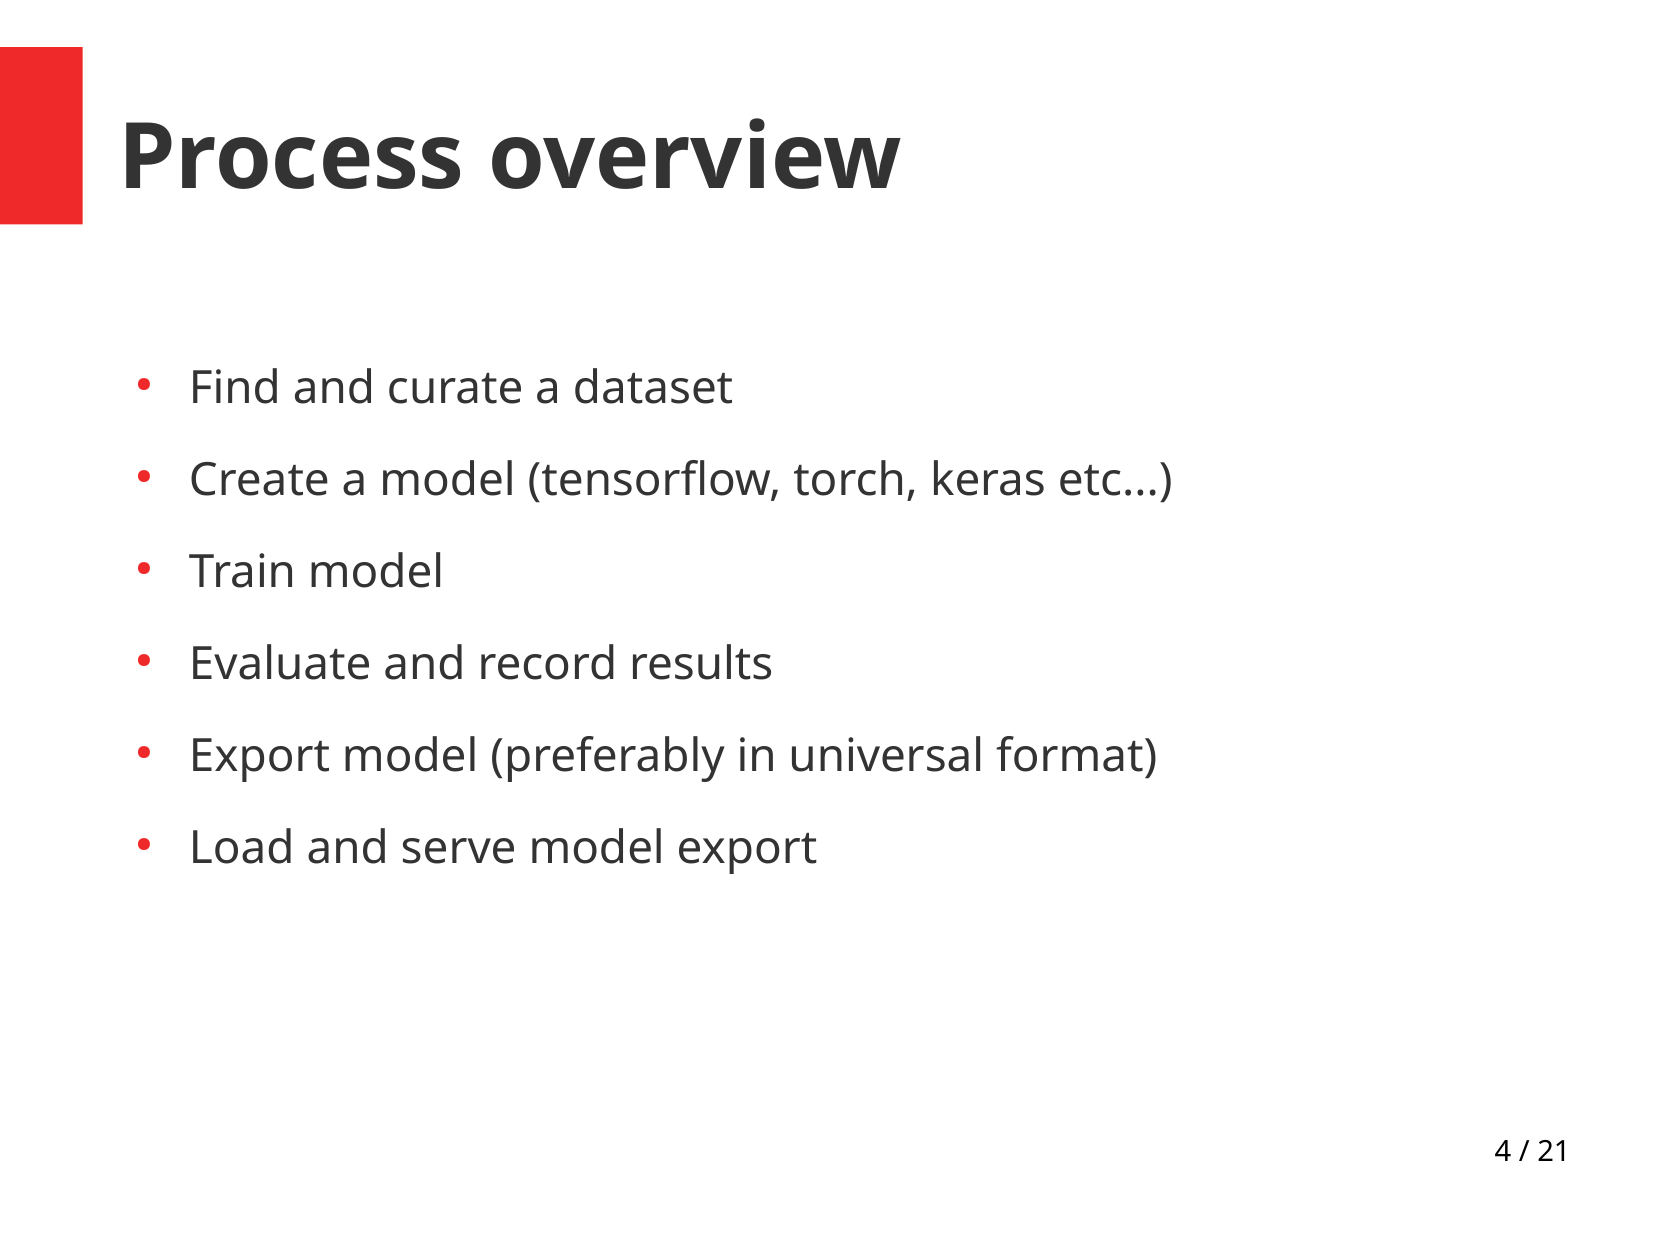

# Process overview
Find and curate a dataset
Create a model (tensorflow, torch, keras etc...)
Train model
Evaluate and record results
Export model (preferably in universal format)
Load and serve model export
4